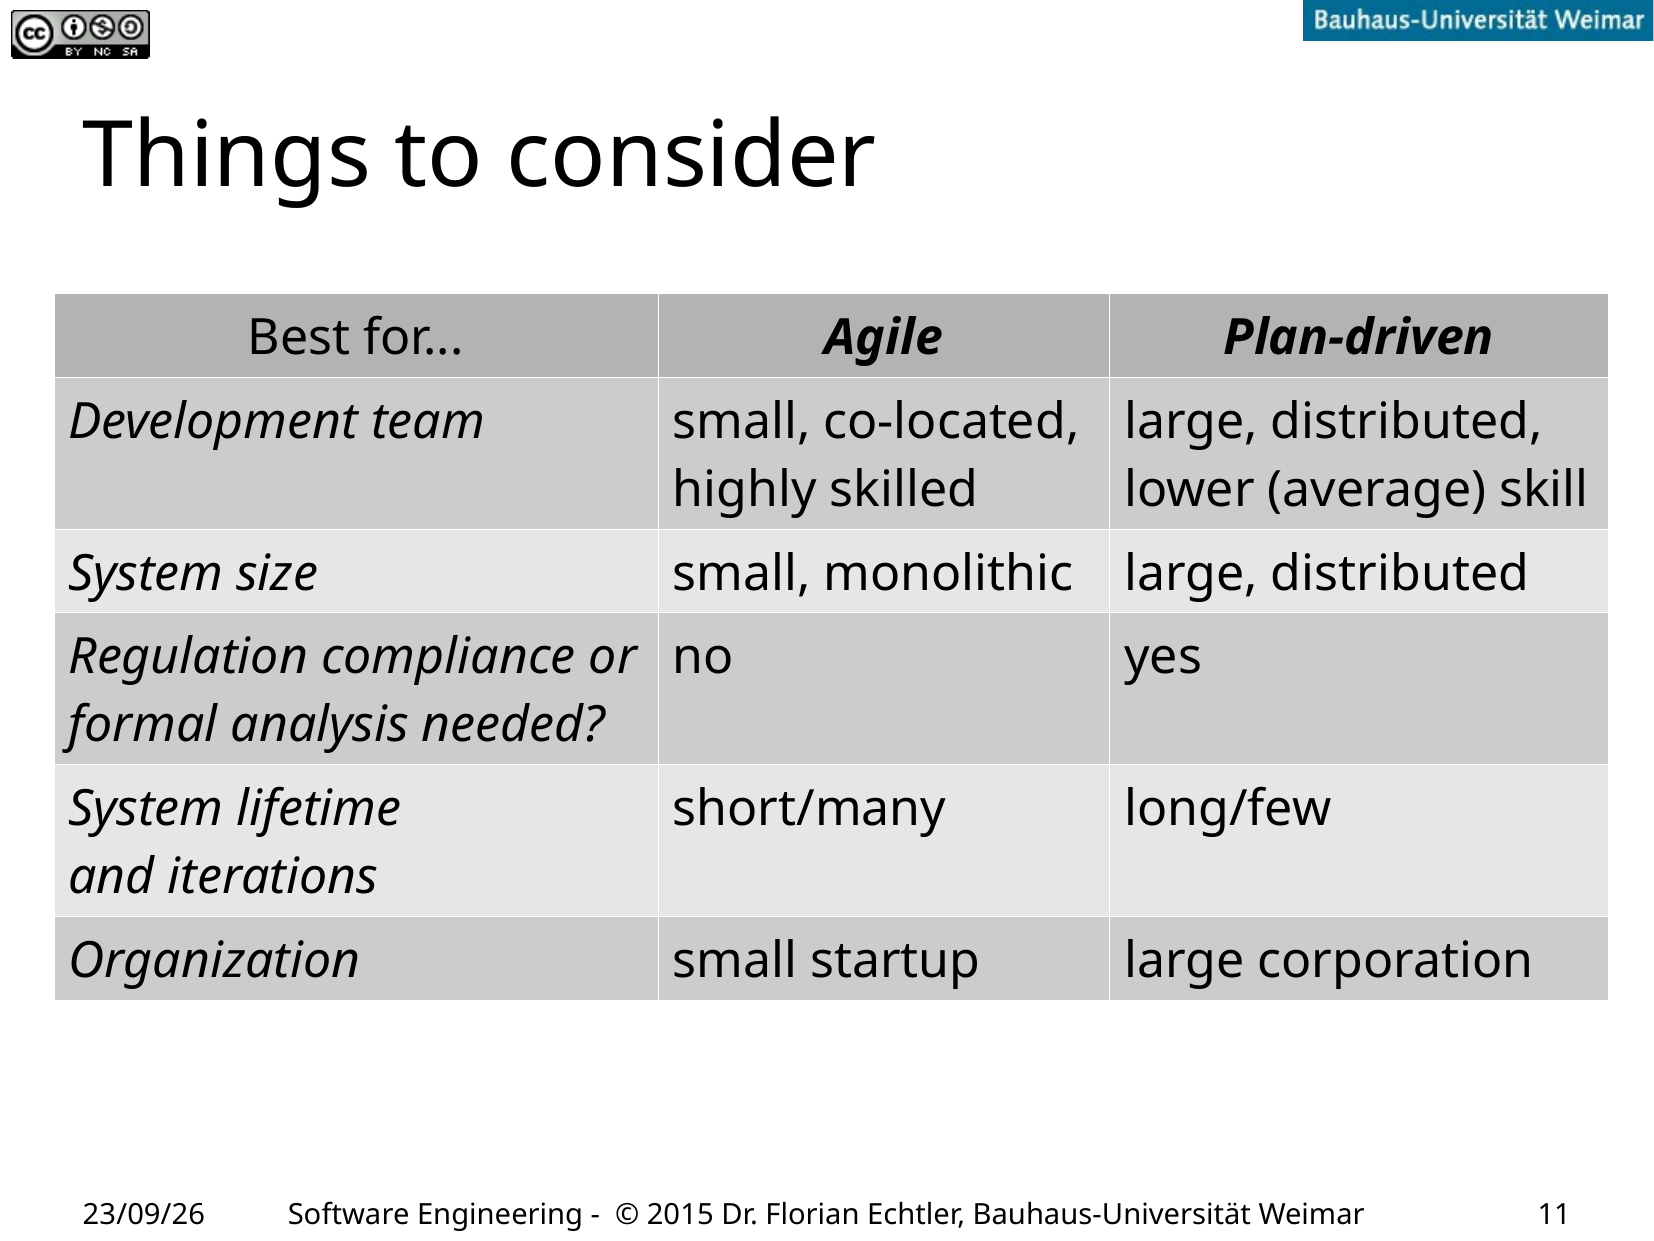

# Things to consider
| Best for... | Agile | Plan-driven |
| --- | --- | --- |
| Development team | small, co-located, highly skilled | large, distributed, lower (average) skill |
| System size | small, monolithic | large, distributed |
| Regulation compliance or formal analysis needed? | no | yes |
| System lifetime and iterations | short/many | long/few |
| Organization | small startup | large corporation |
Software Engineering - © 2015 Dr. Florian Echtler, Bauhaus-Universität Weimar
11